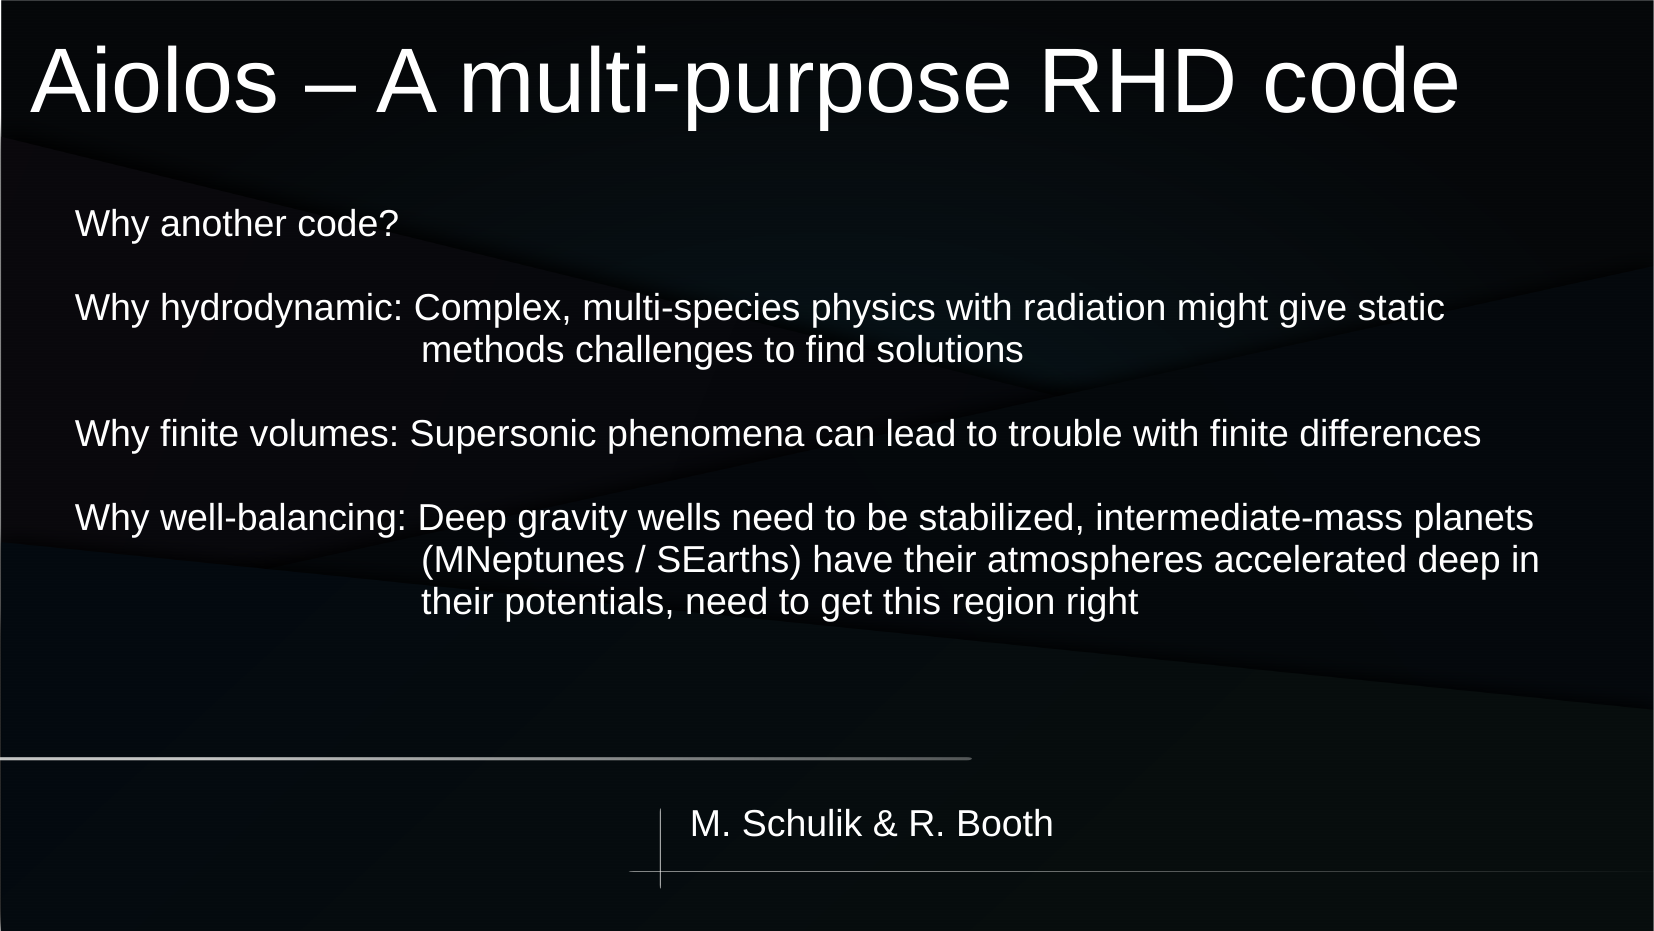

# Aiolos – A multi-purpose RHD code
Why another code?
Why hydrodynamic: Complex, multi-species physics with radiation might give static
 methods challenges to find solutions
Why finite volumes: Supersonic phenomena can lead to trouble with finite differences
Why well-balancing: Deep gravity wells need to be stabilized, intermediate-mass planets
 (MNeptunes / SEarths) have their atmospheres accelerated deep in
 their potentials, need to get this region right
M. Schulik & R. Booth